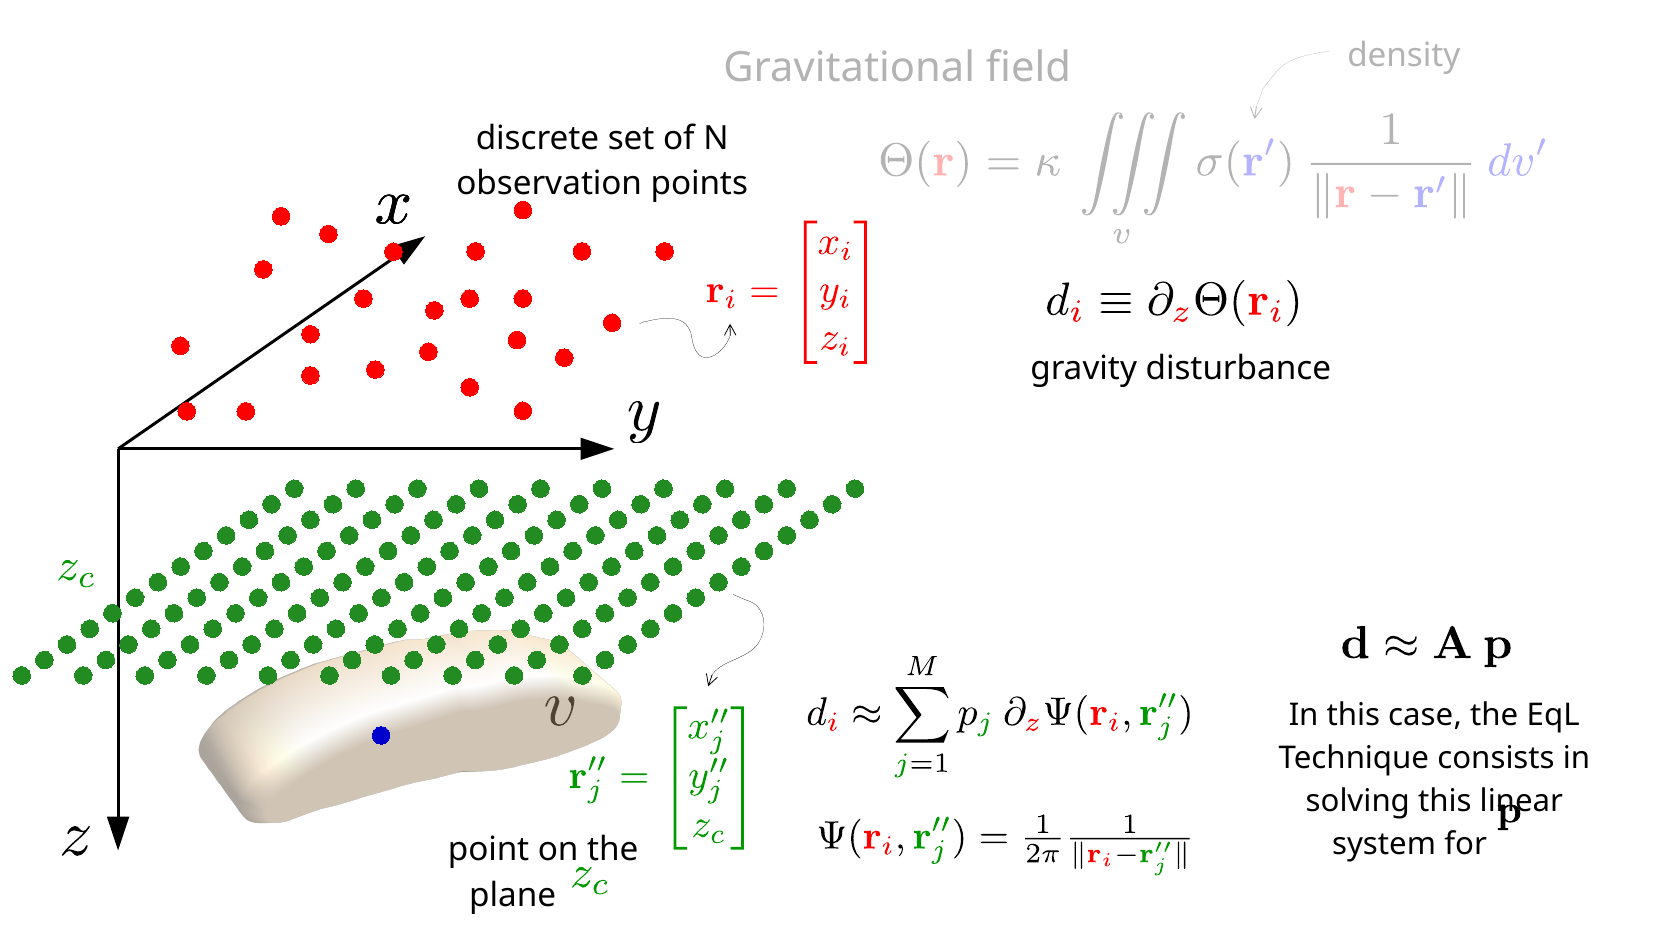

density
Gravitational field
discrete set of N observation points
gravity disturbance
In this case, the EqL Technique consists in solving this linear system for
point on the
 plane